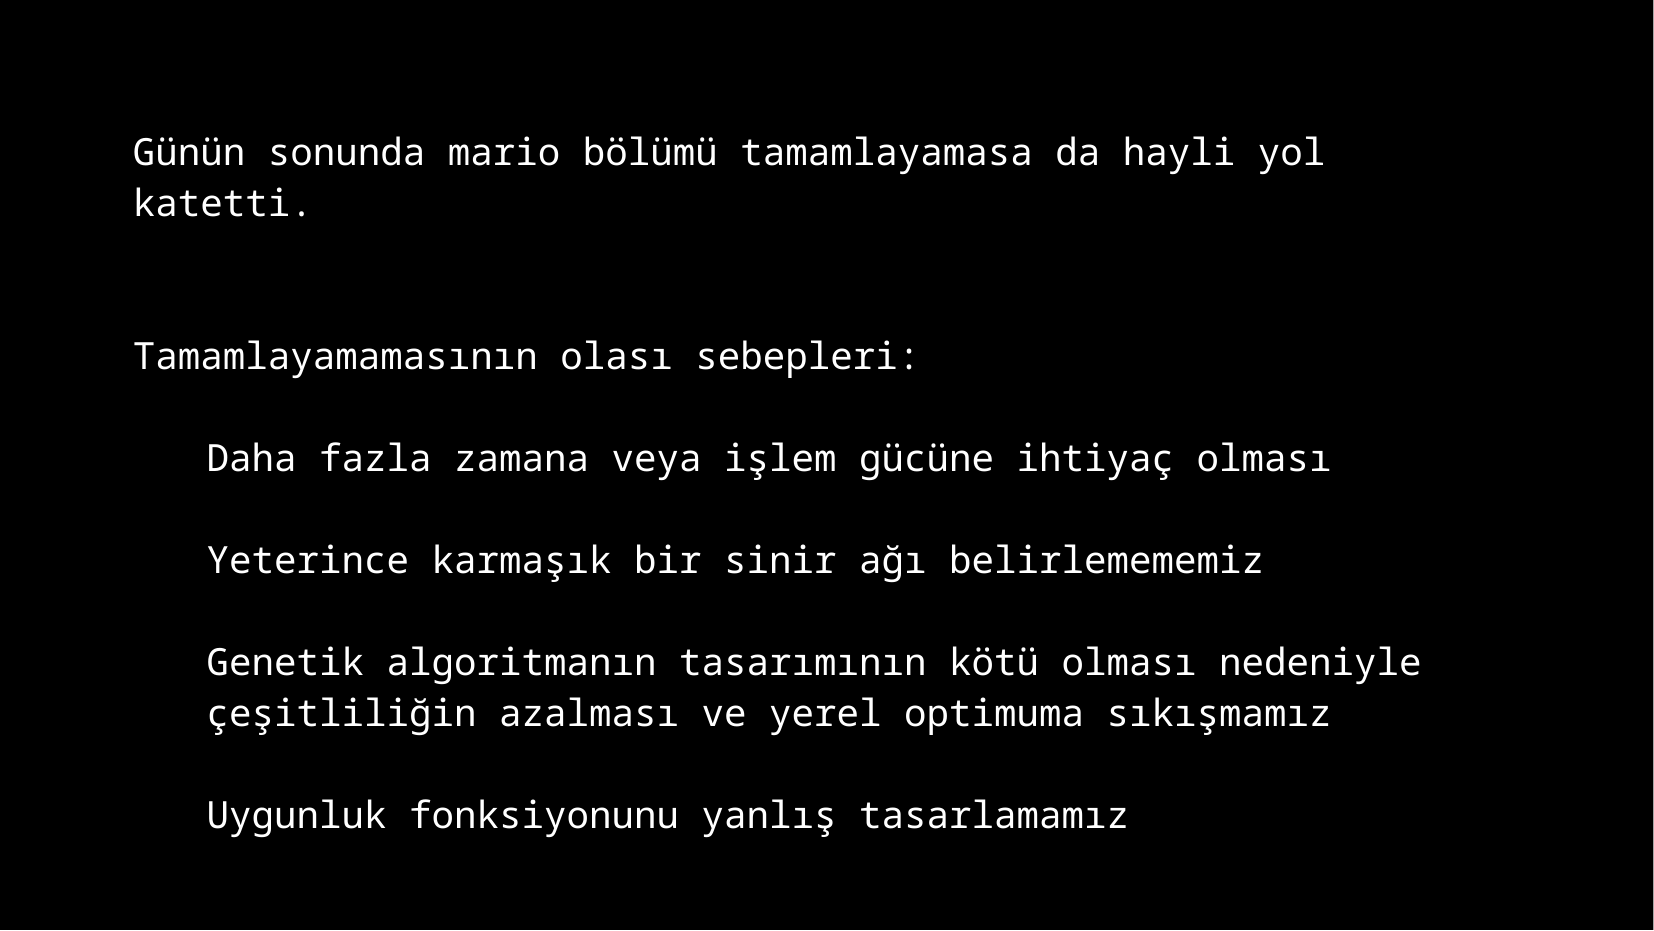

Günün sonunda mario bölümü tamamlayamasa da hayli yol katetti.
Tamamlayamamasının olası sebepleri:
	Daha fazla zamana veya işlem gücüne ihtiyaç olması
	Yeterince karmaşık bir sinir ağı belirlemememiz
	Genetik algoritmanın tasarımının kötü olması nedeniyle
	çeşitliliğin azalması ve yerel optimuma sıkışmamız
	Uygunluk fonksiyonunu yanlış tasarlamamız